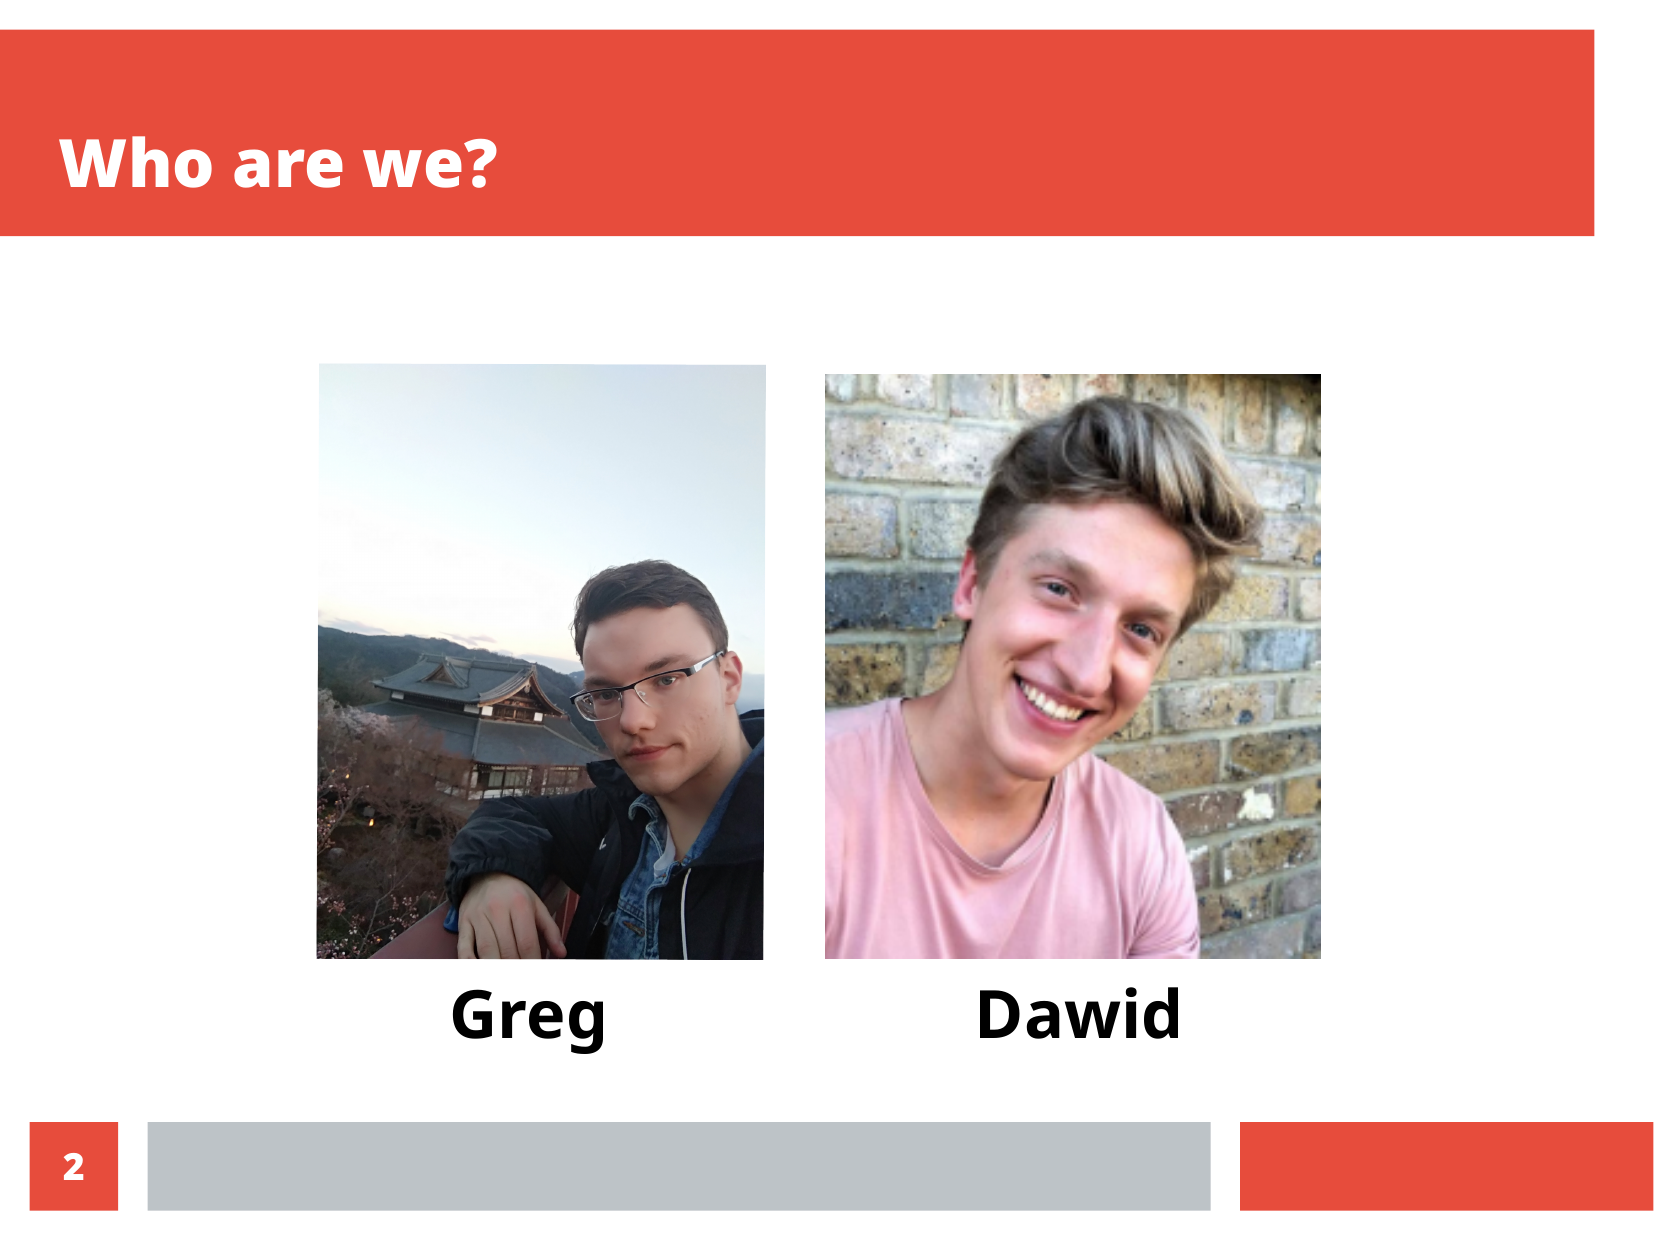

# Who are we?
Greg
Dawid
2